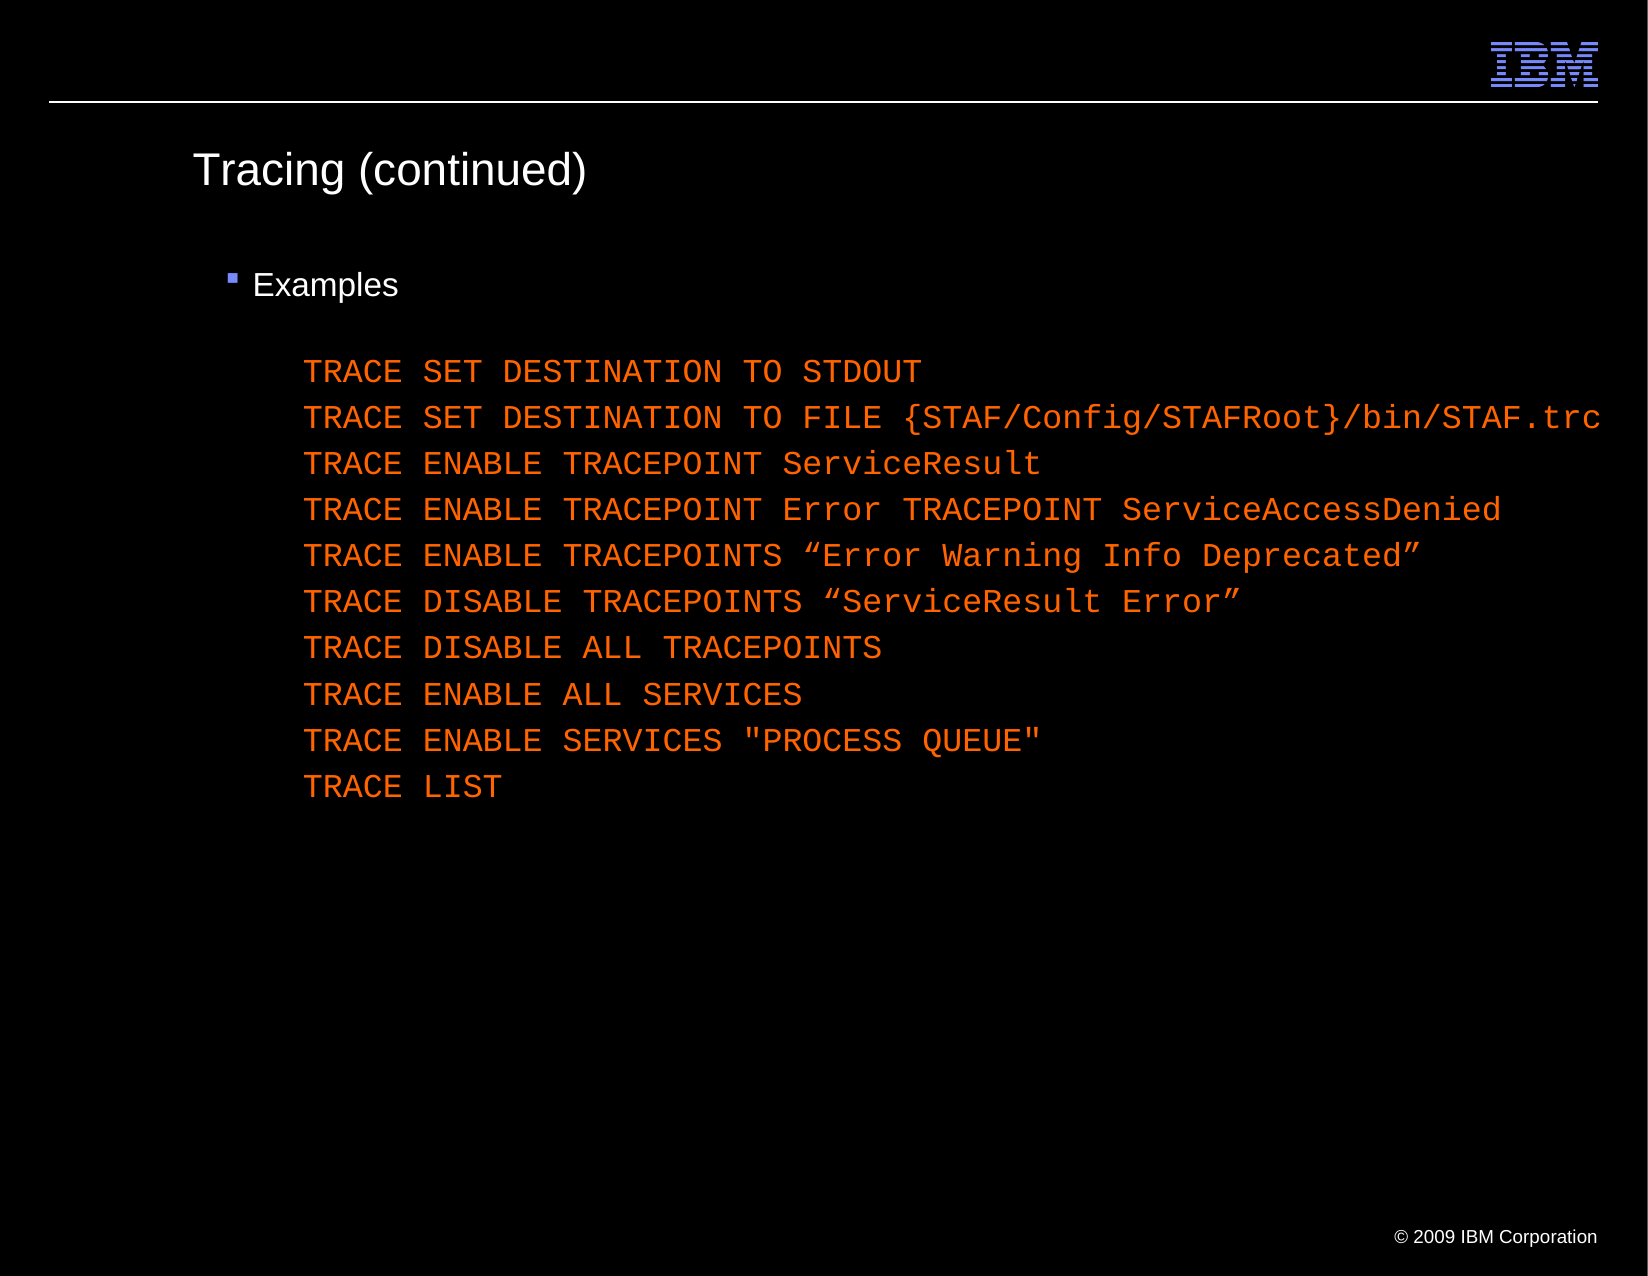

# Tracing (continued)
Examples
TRACE SET DESTINATION TO STDOUT
TRACE SET DESTINATION TO FILE {STAF/Config/STAFRoot}/bin/STAF.trc
TRACE ENABLE TRACEPOINT ServiceResult
TRACE ENABLE TRACEPOINT Error TRACEPOINT ServiceAccessDenied
TRACE ENABLE TRACEPOINTS “Error Warning Info Deprecated”
TRACE DISABLE TRACEPOINTS “ServiceResult Error”
TRACE DISABLE ALL TRACEPOINTS
TRACE ENABLE ALL SERVICES
TRACE ENABLE SERVICES "PROCESS QUEUE"
TRACE LIST